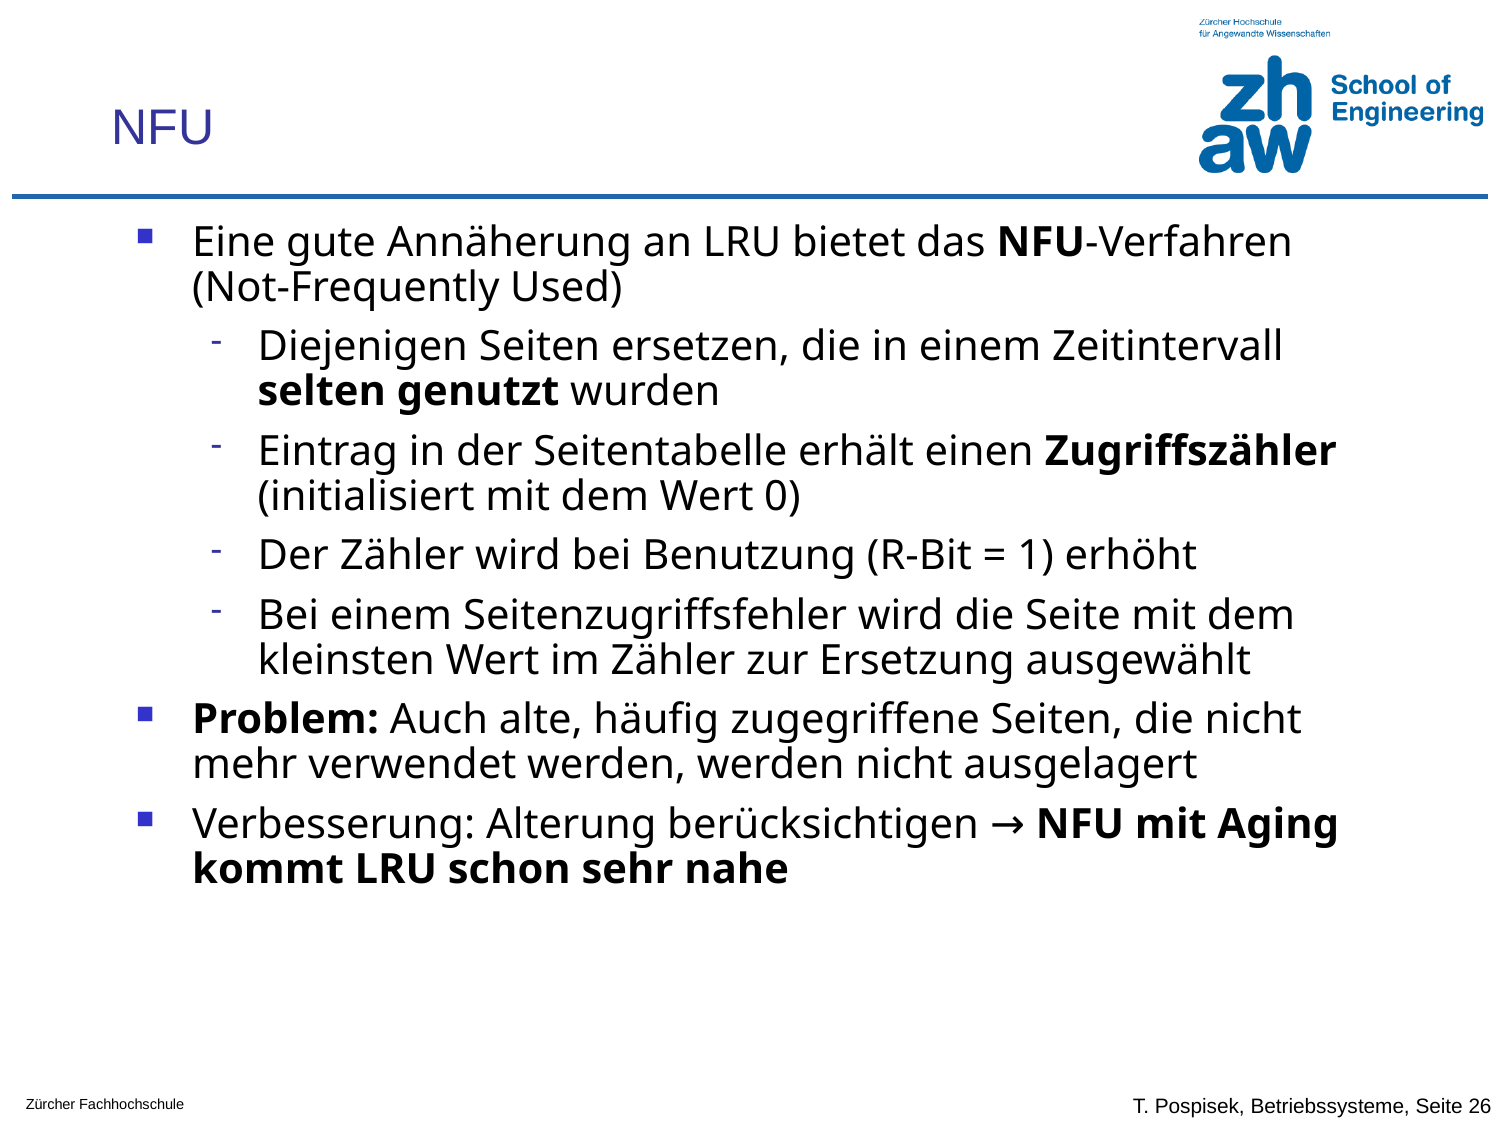

# NFU
Eine gute Annäherung an LRU bietet das NFU-Verfahren (Not-Frequently Used)
Diejenigen Seiten ersetzen, die in einem Zeitintervall selten genutzt wurden
Eintrag in der Seitentabelle erhält einen Zugriffszähler (initialisiert mit dem Wert 0)
Der Zähler wird bei Benutzung (R-Bit = 1) erhöht
Bei einem Seitenzugriffsfehler wird die Seite mit dem kleinsten Wert im Zähler zur Ersetzung ausgewählt
Problem: Auch alte, häufig zugegriffene Seiten, die nicht mehr verwendet werden, werden nicht ausgelagert
Verbesserung: Alterung berücksichtigen → NFU mit Aging kommt LRU schon sehr nahe